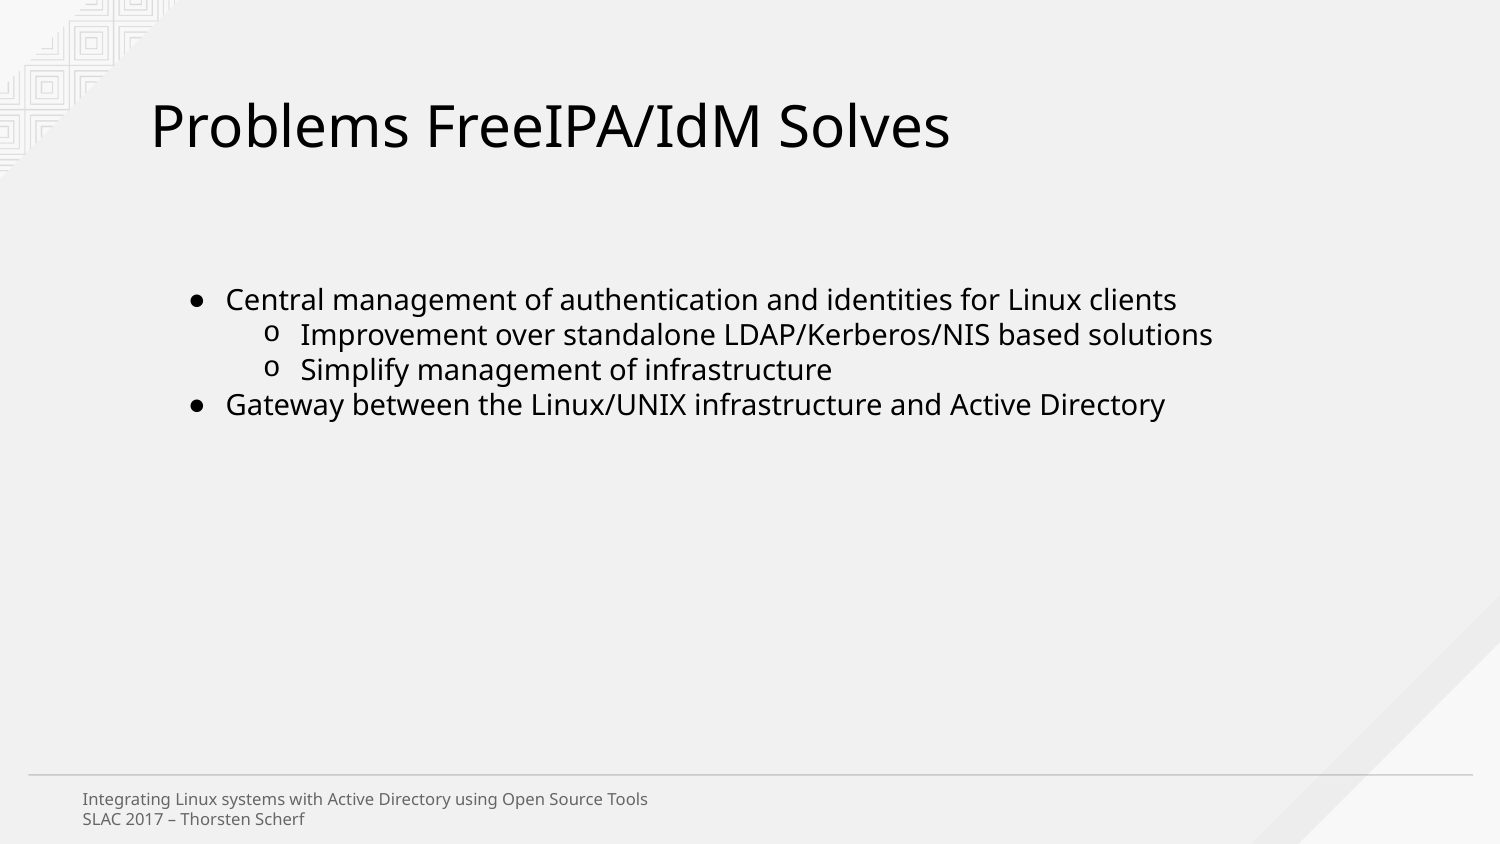

Problems FreeIPA/IdM Solves
# Central management of authentication and identities for Linux clients
Improvement over standalone LDAP/Kerberos/NIS based solutions
Simplify management of infrastructure
Gateway between the Linux/UNIX infrastructure and Active Directory